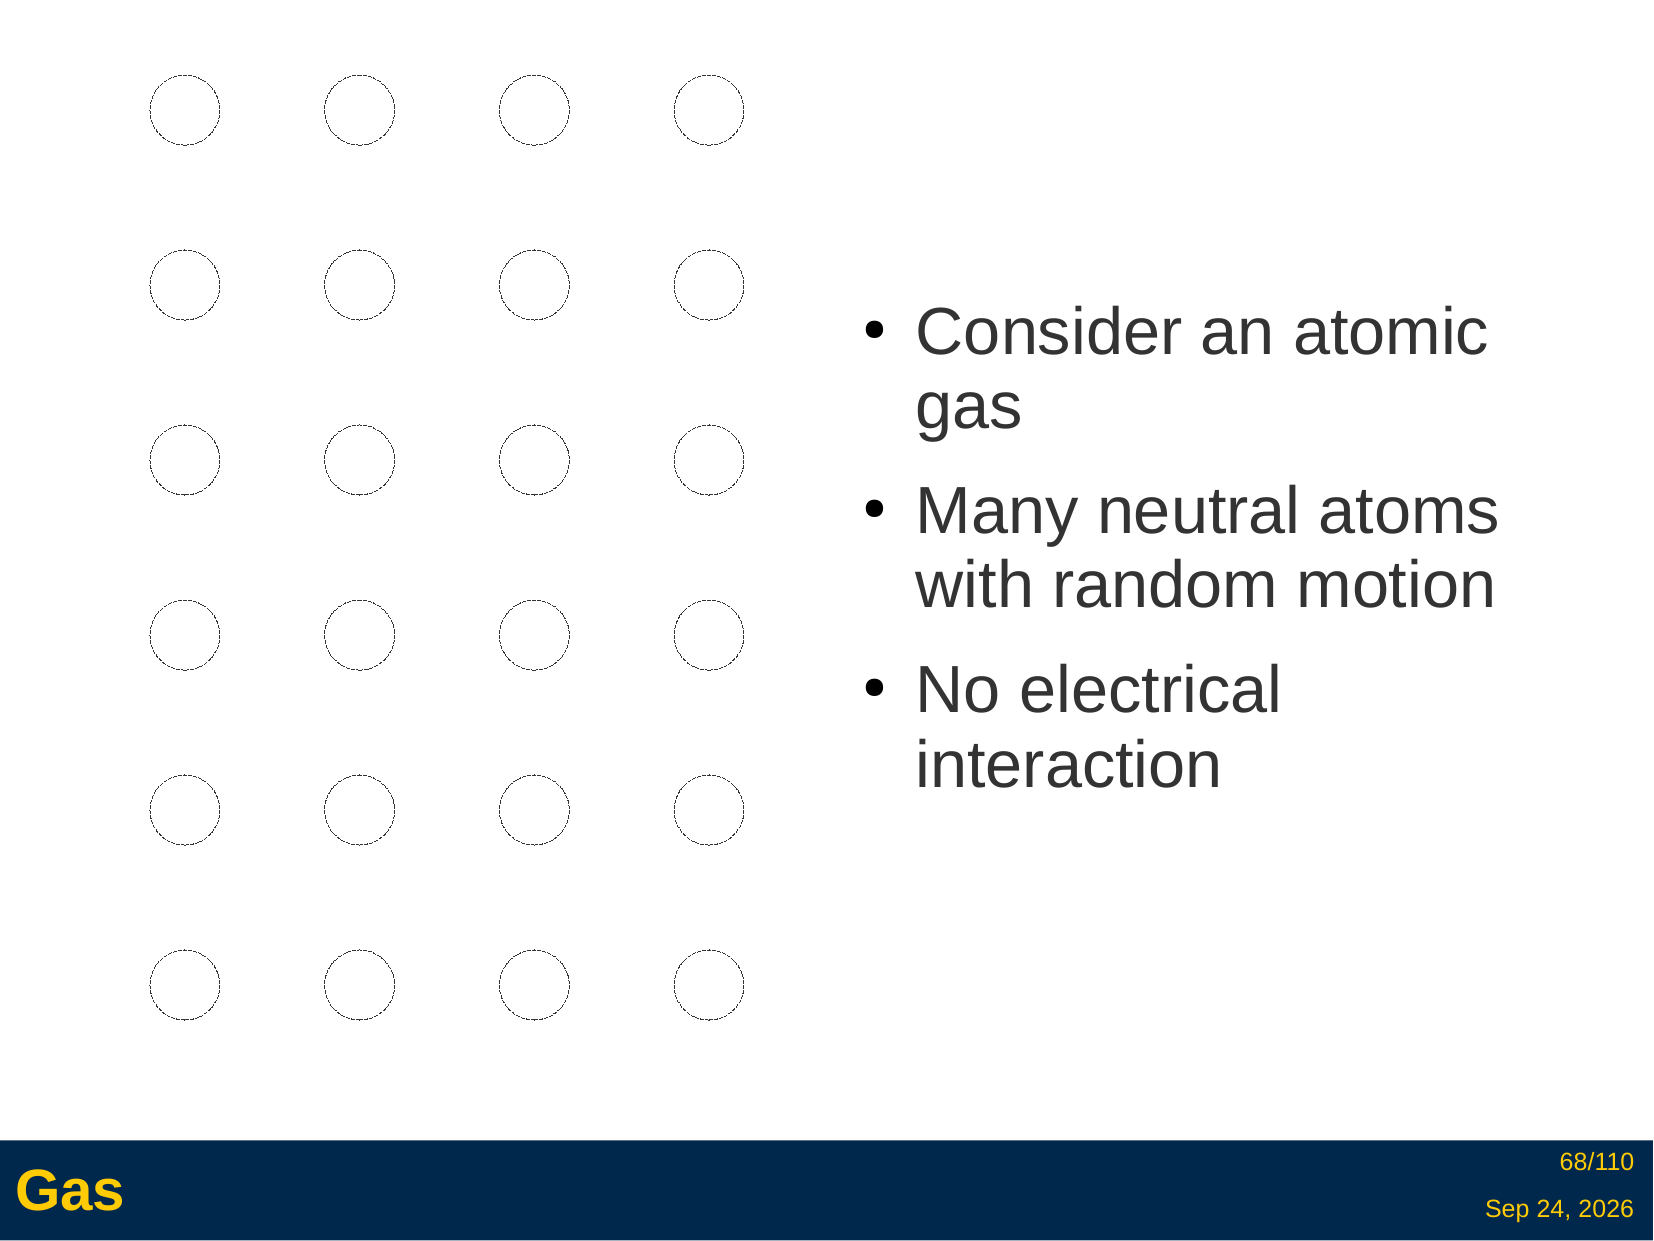

Consider an atomic gas
Many neutral atoms with random motion
No electrical interaction
# Gas
68